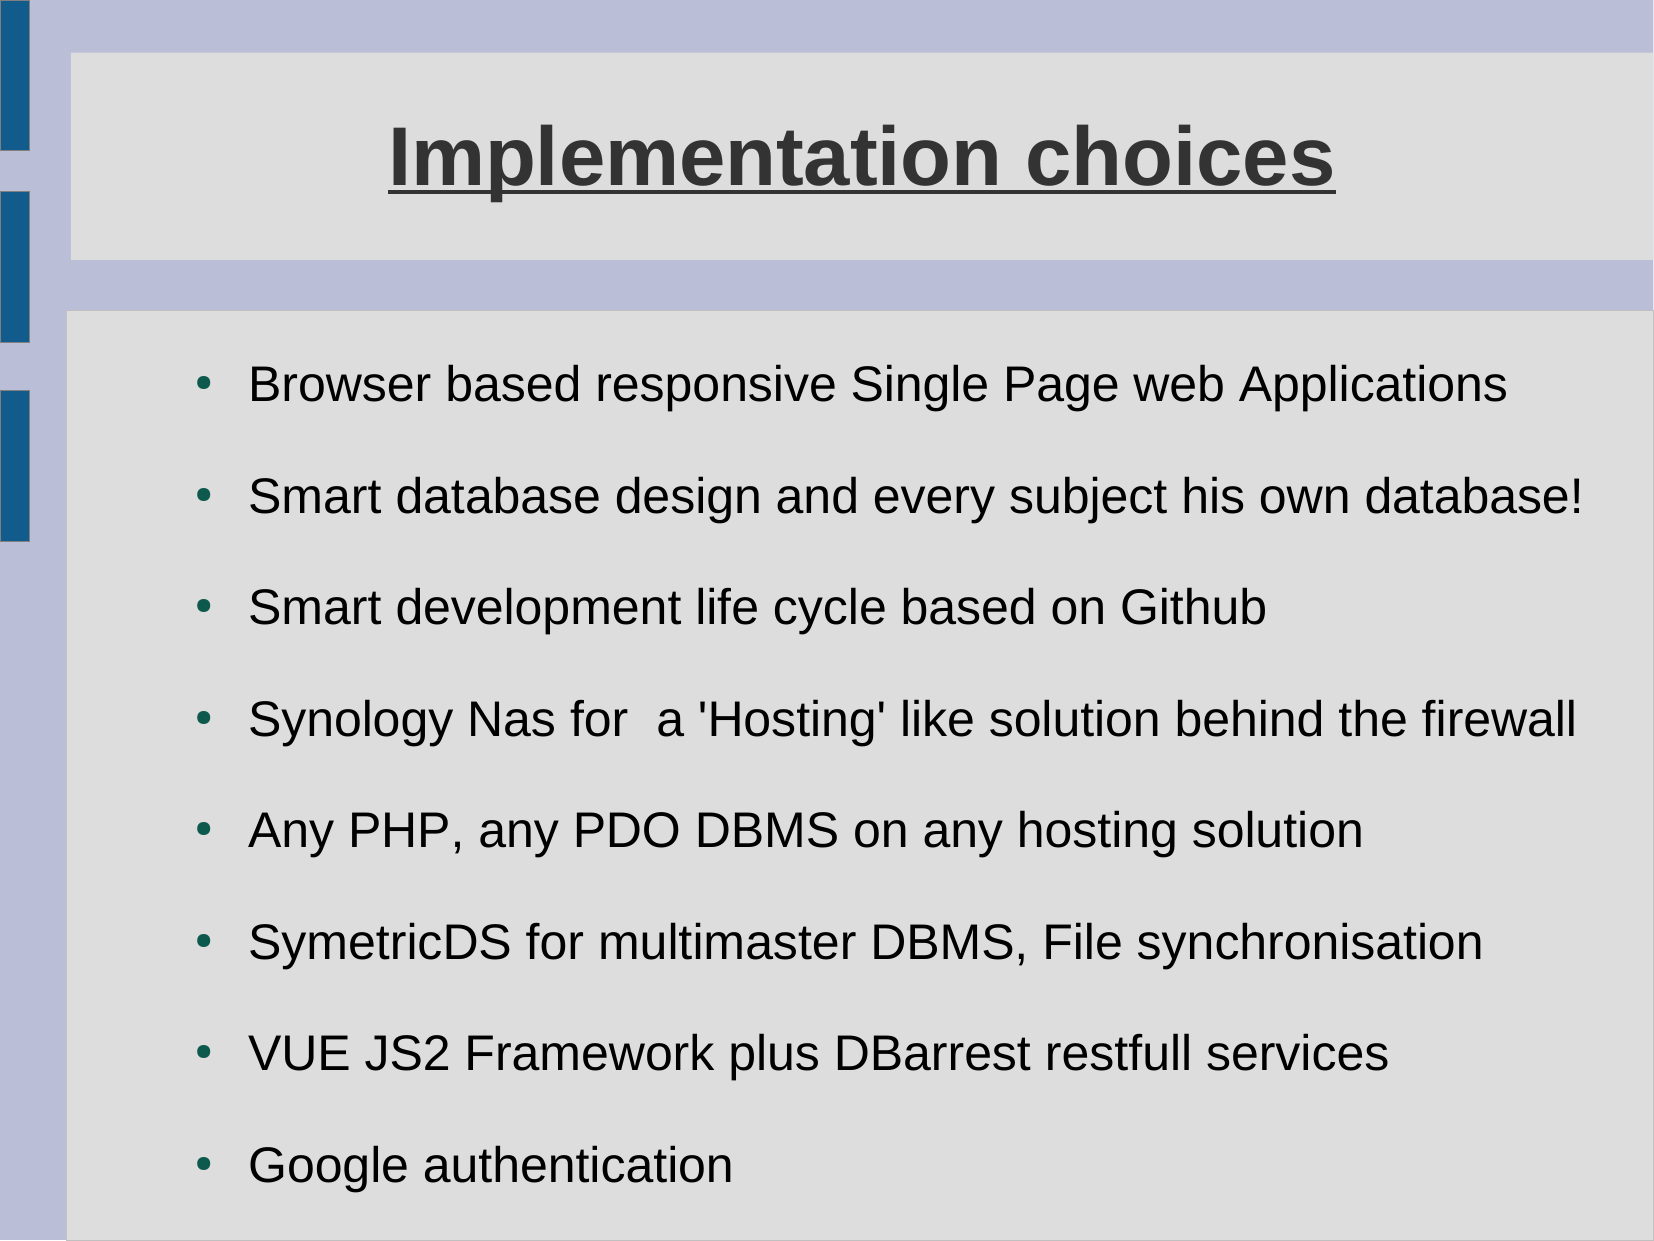

# Implementation choices
Browser based responsive Single Page web Applications
Smart database design and every subject his own database!
Smart development life cycle based on Github
Synology Nas for a 'Hosting' like solution behind the firewall
Any PHP, any PDO DBMS on any hosting solution
SymetricDS for multimaster DBMS, File synchronisation
VUE JS2 Framework plus DBarrest restfull services
Google authentication